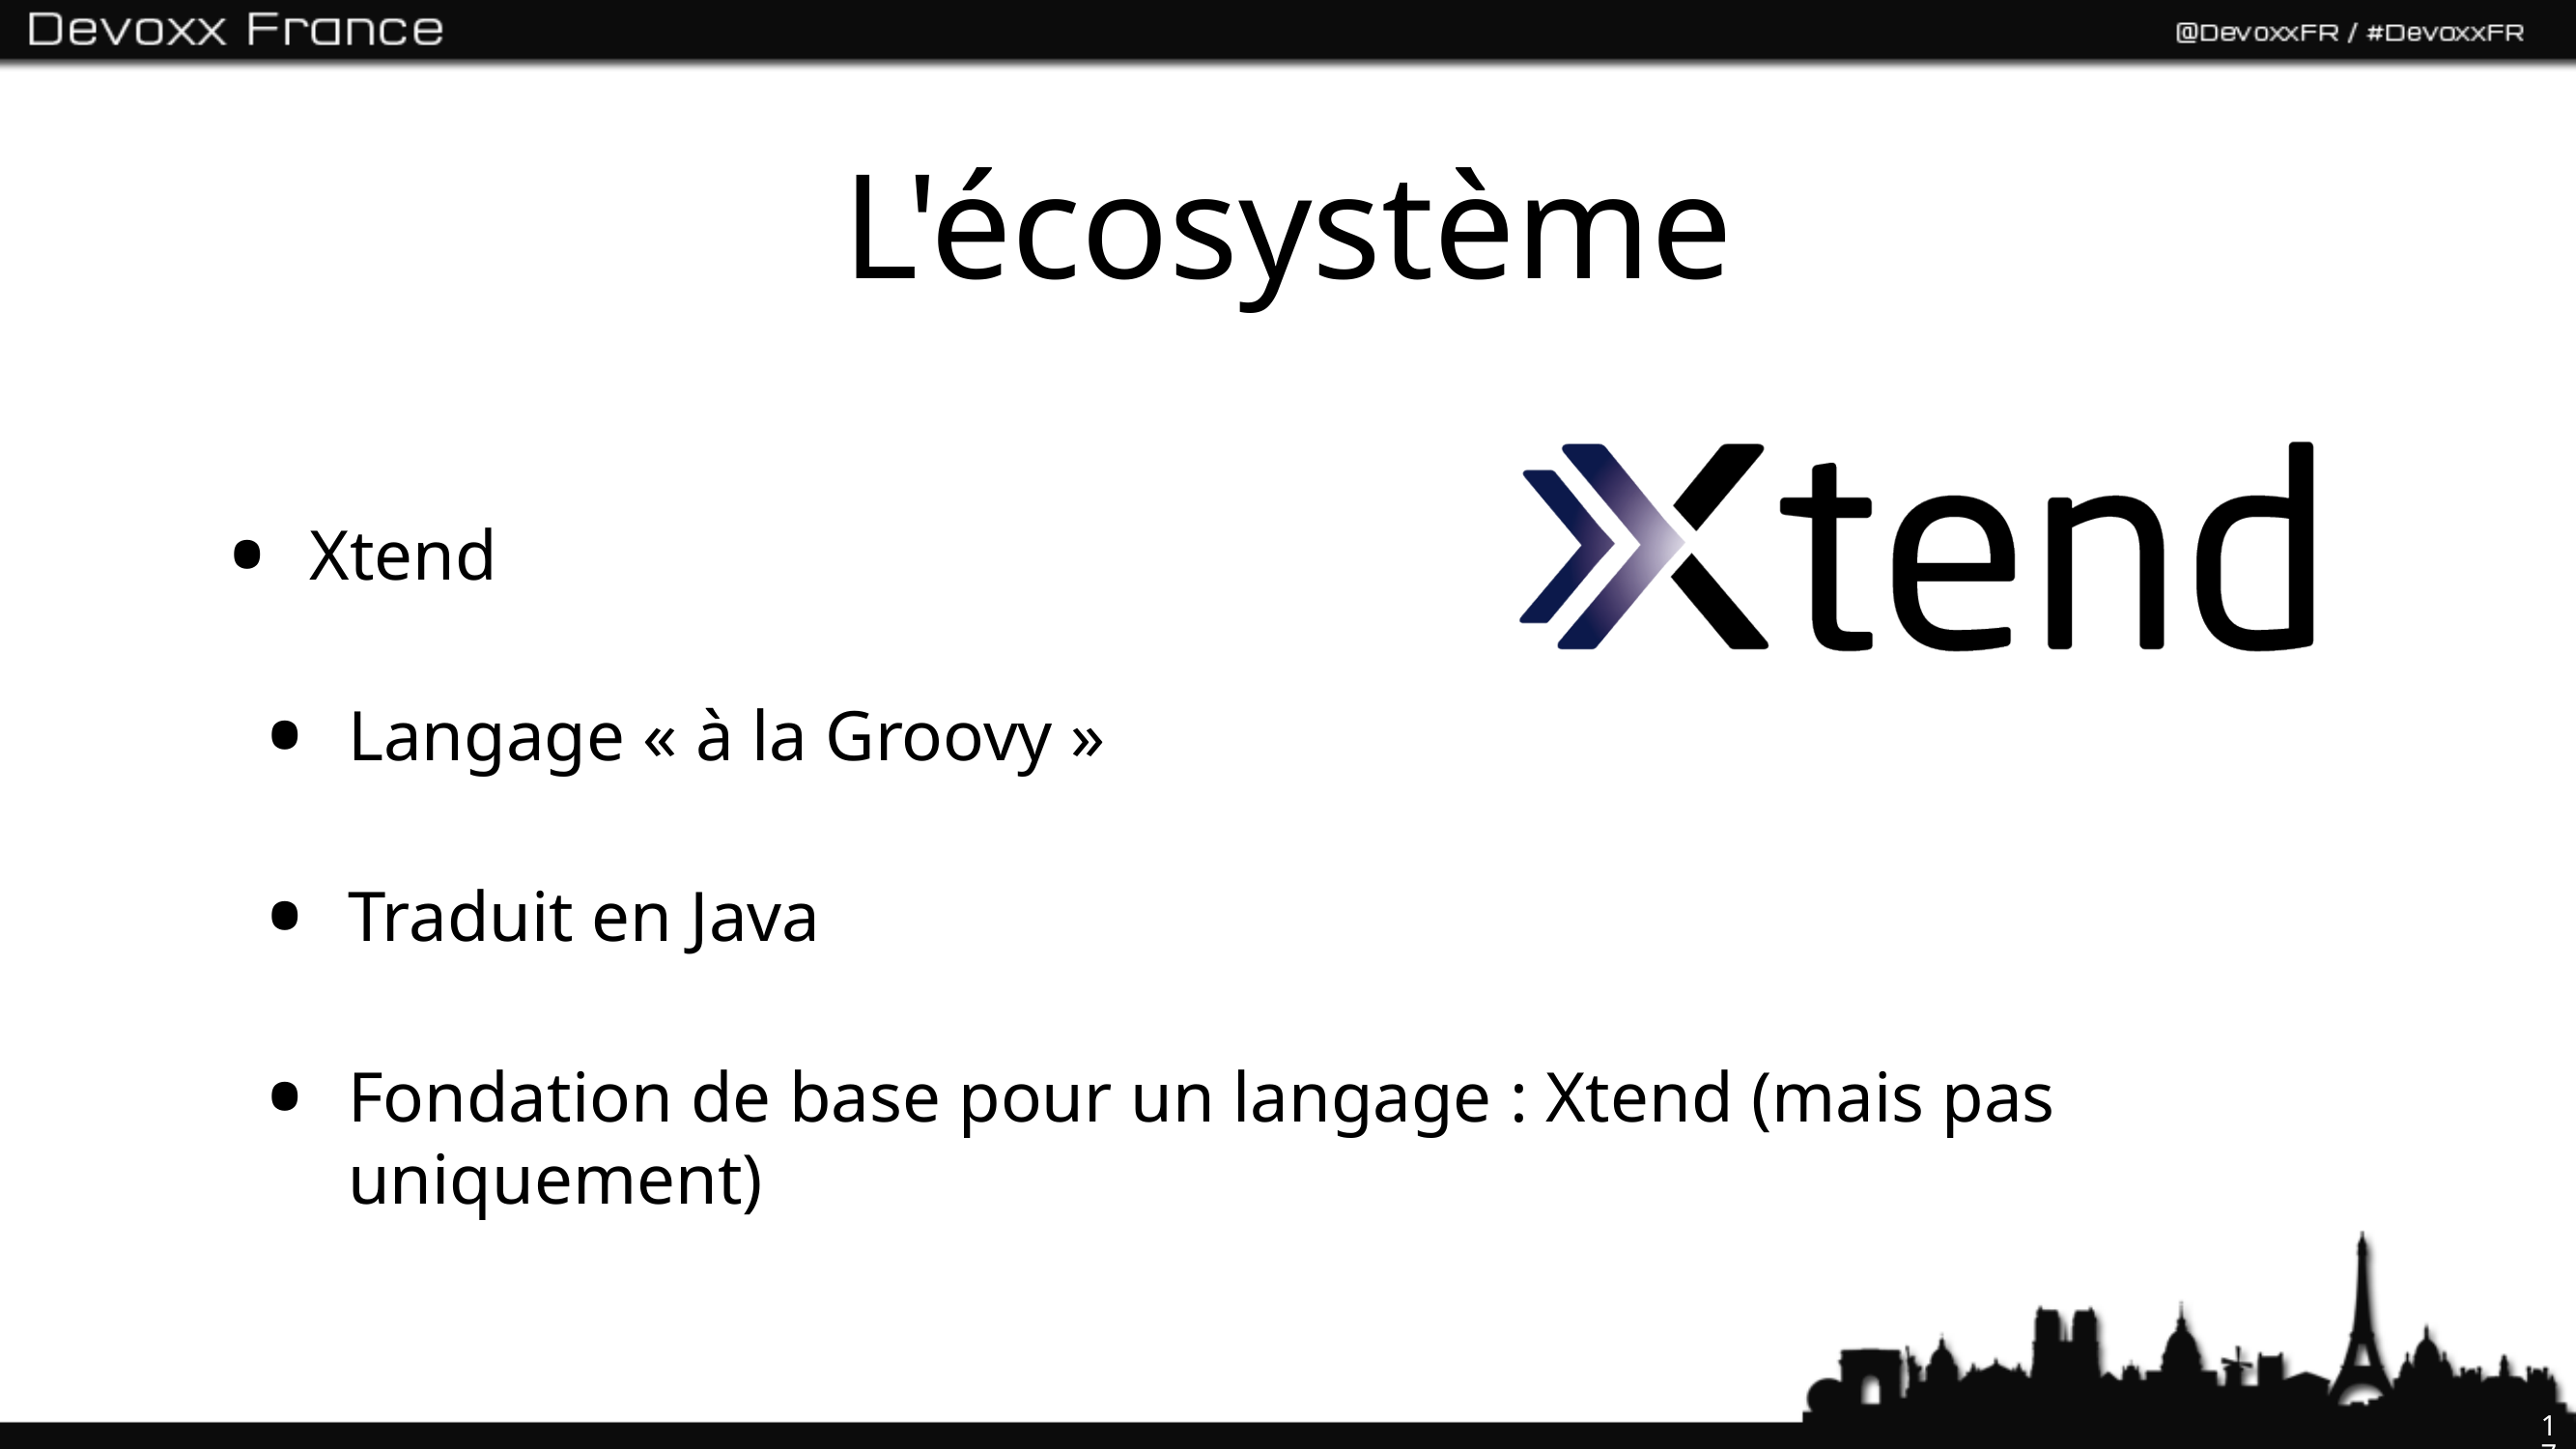

# L'écosystème
Xtend
Langage « à la Groovy »
Traduit en Java
Fondation de base pour un langage : Xtend (mais pas uniquement)
17